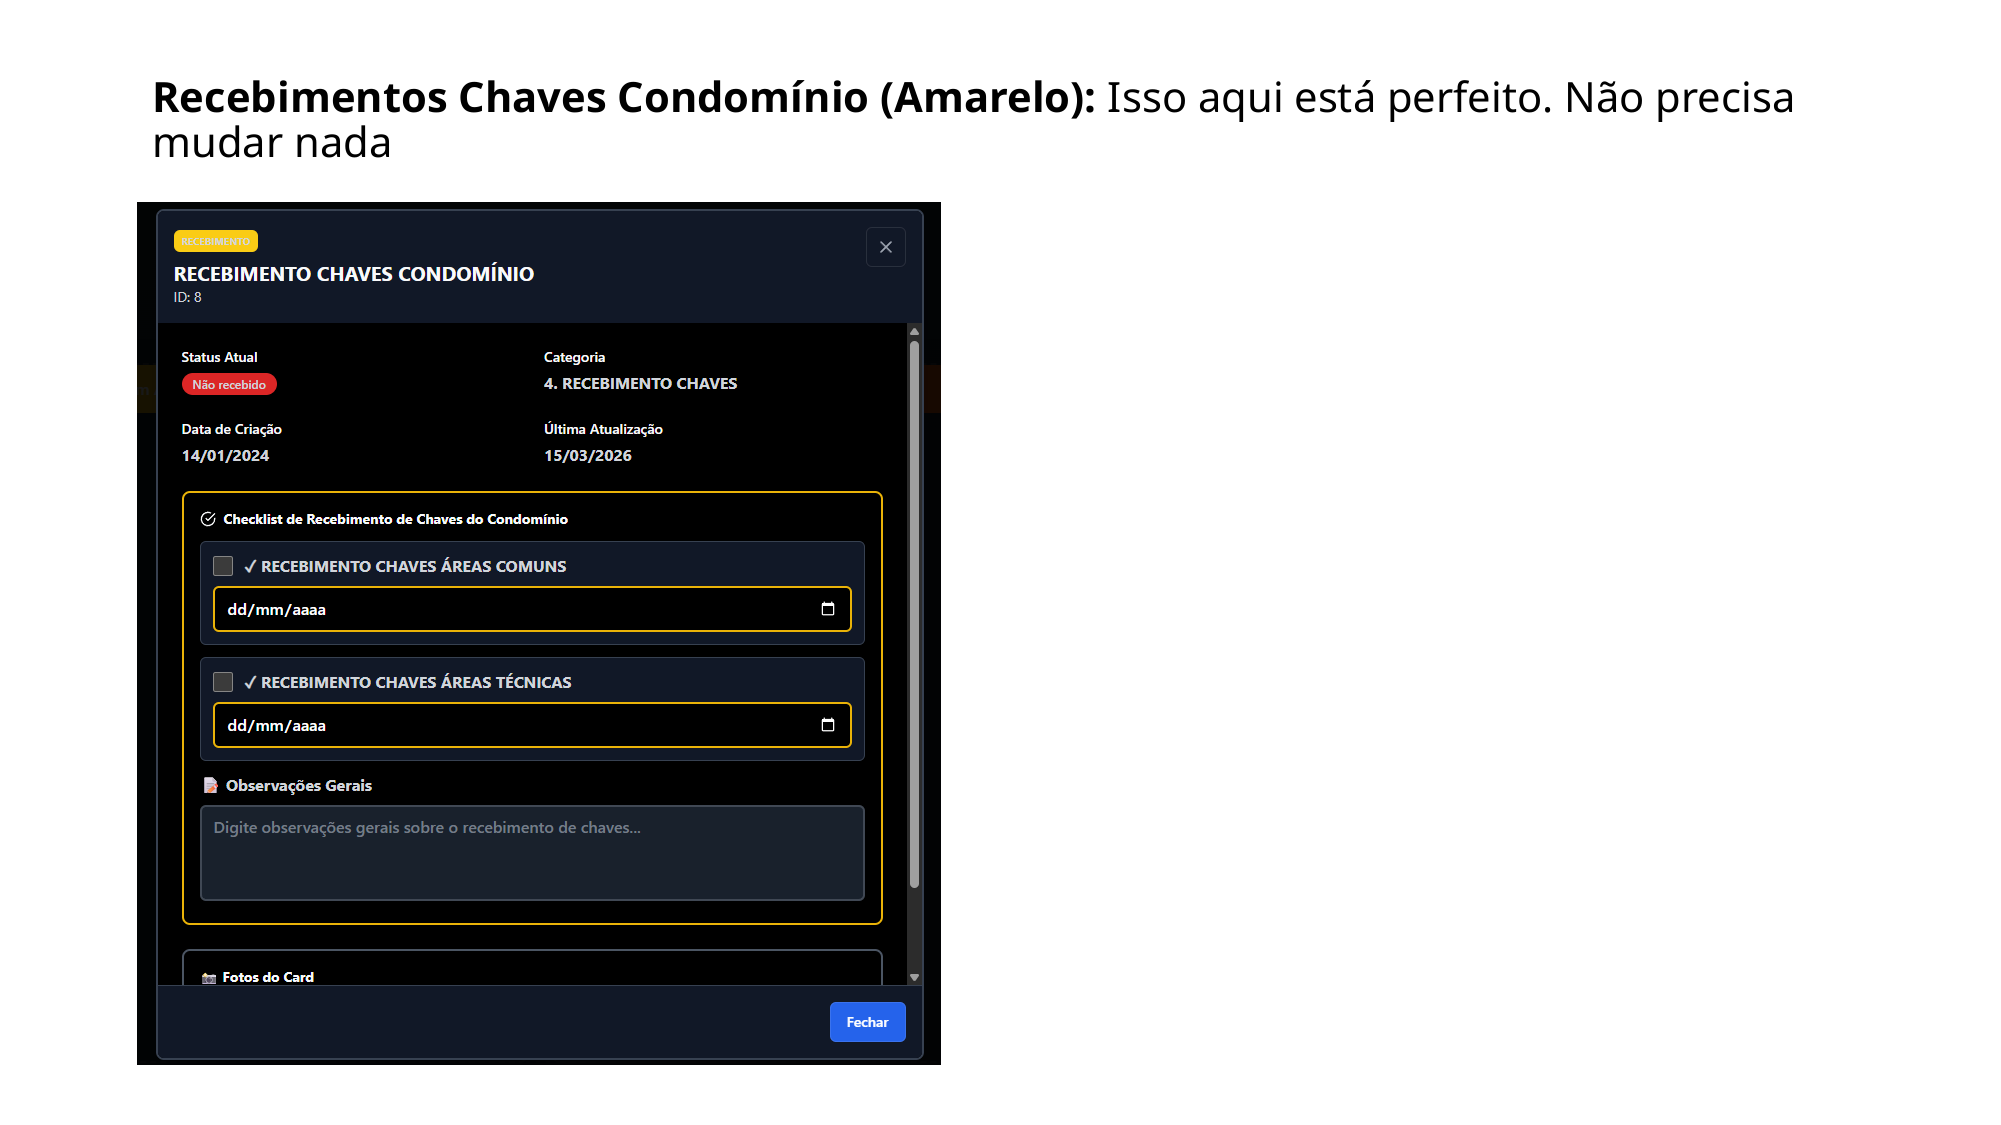

# Recebimentos Chaves Condomínio (Amarelo): Isso aqui está perfeito. Não precisa mudar nada